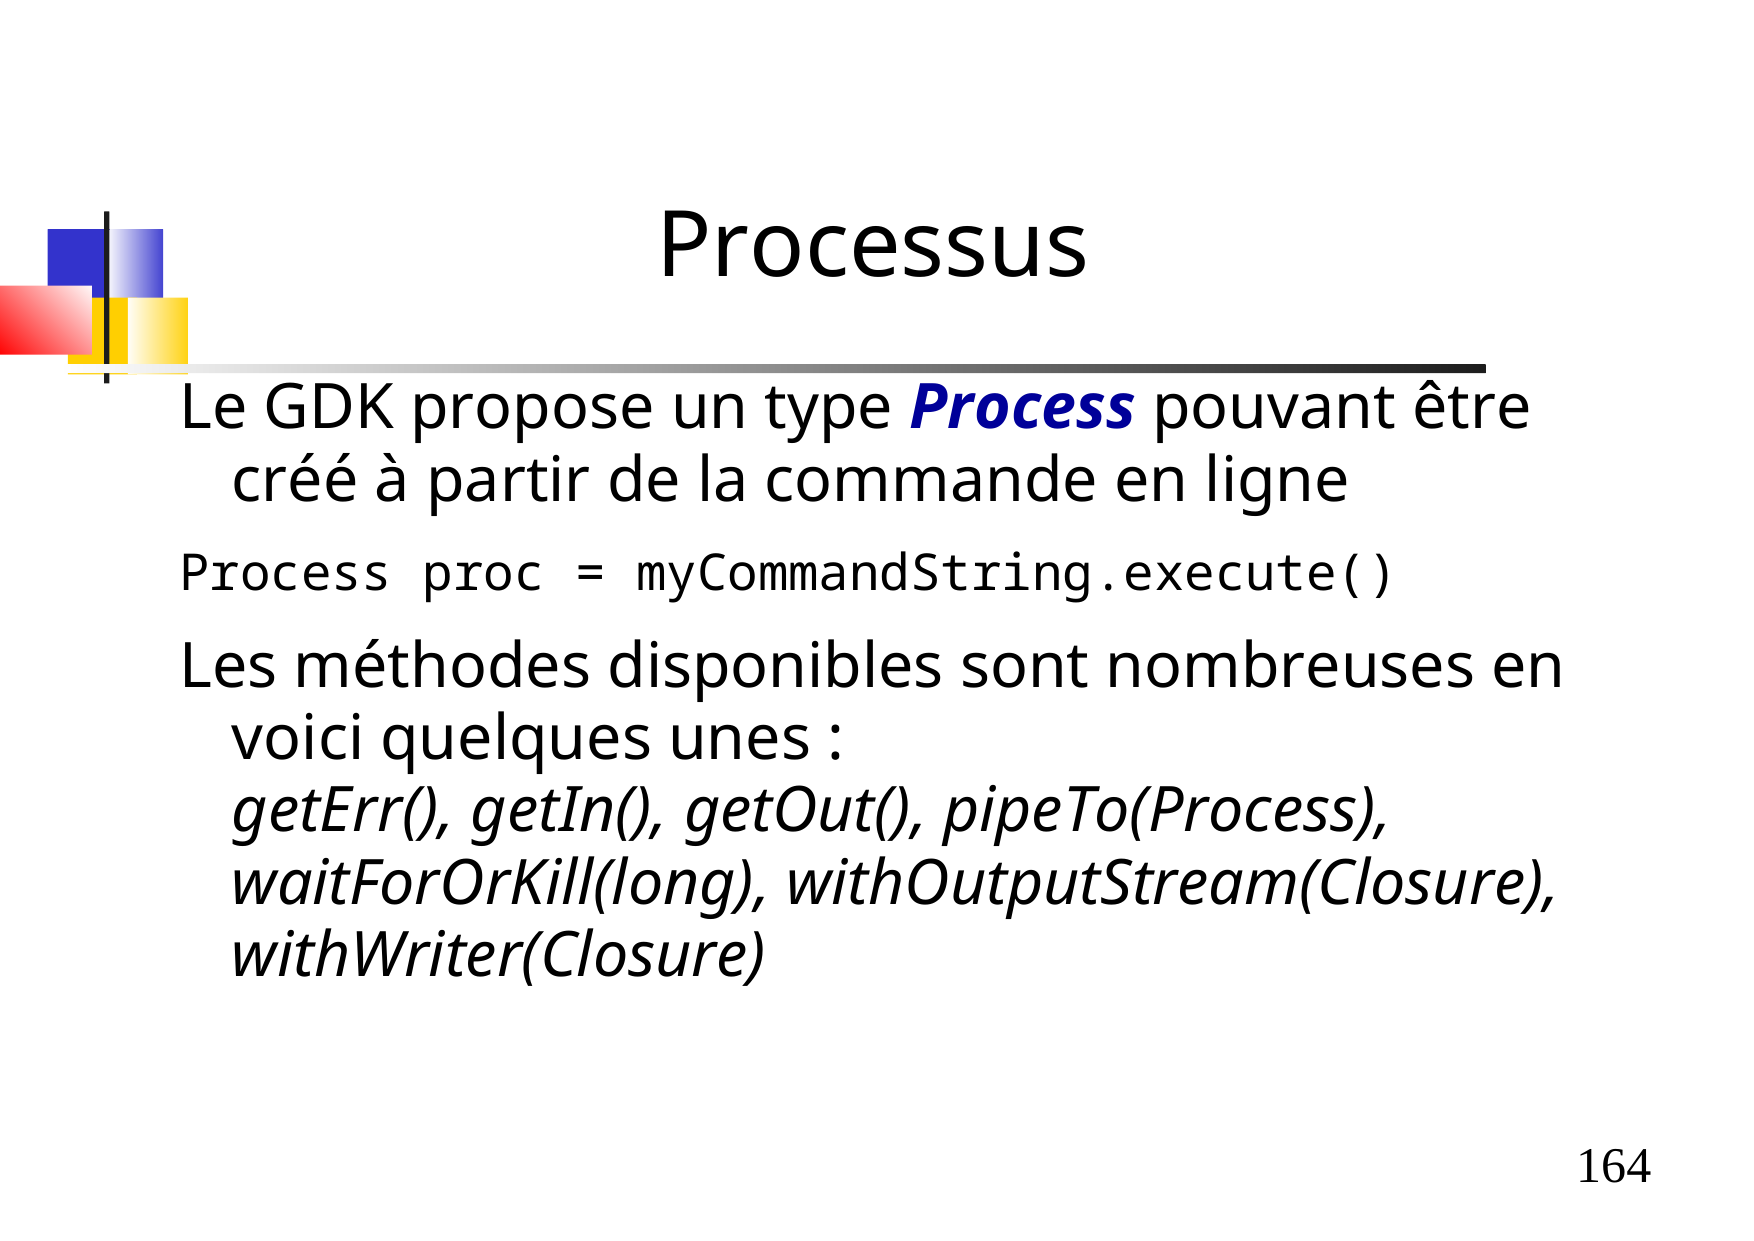

# Processus
Le GDK propose un type Process pouvant être créé à partir de la commande en ligne
Process proc = myCommandString.execute()
Les méthodes disponibles sont nombreuses en voici quelques unes :
getErr(), getIn(), getOut(), pipeTo(Process), waitForOrKill(long), withOutputStream(Closure), withWriter(Closure)